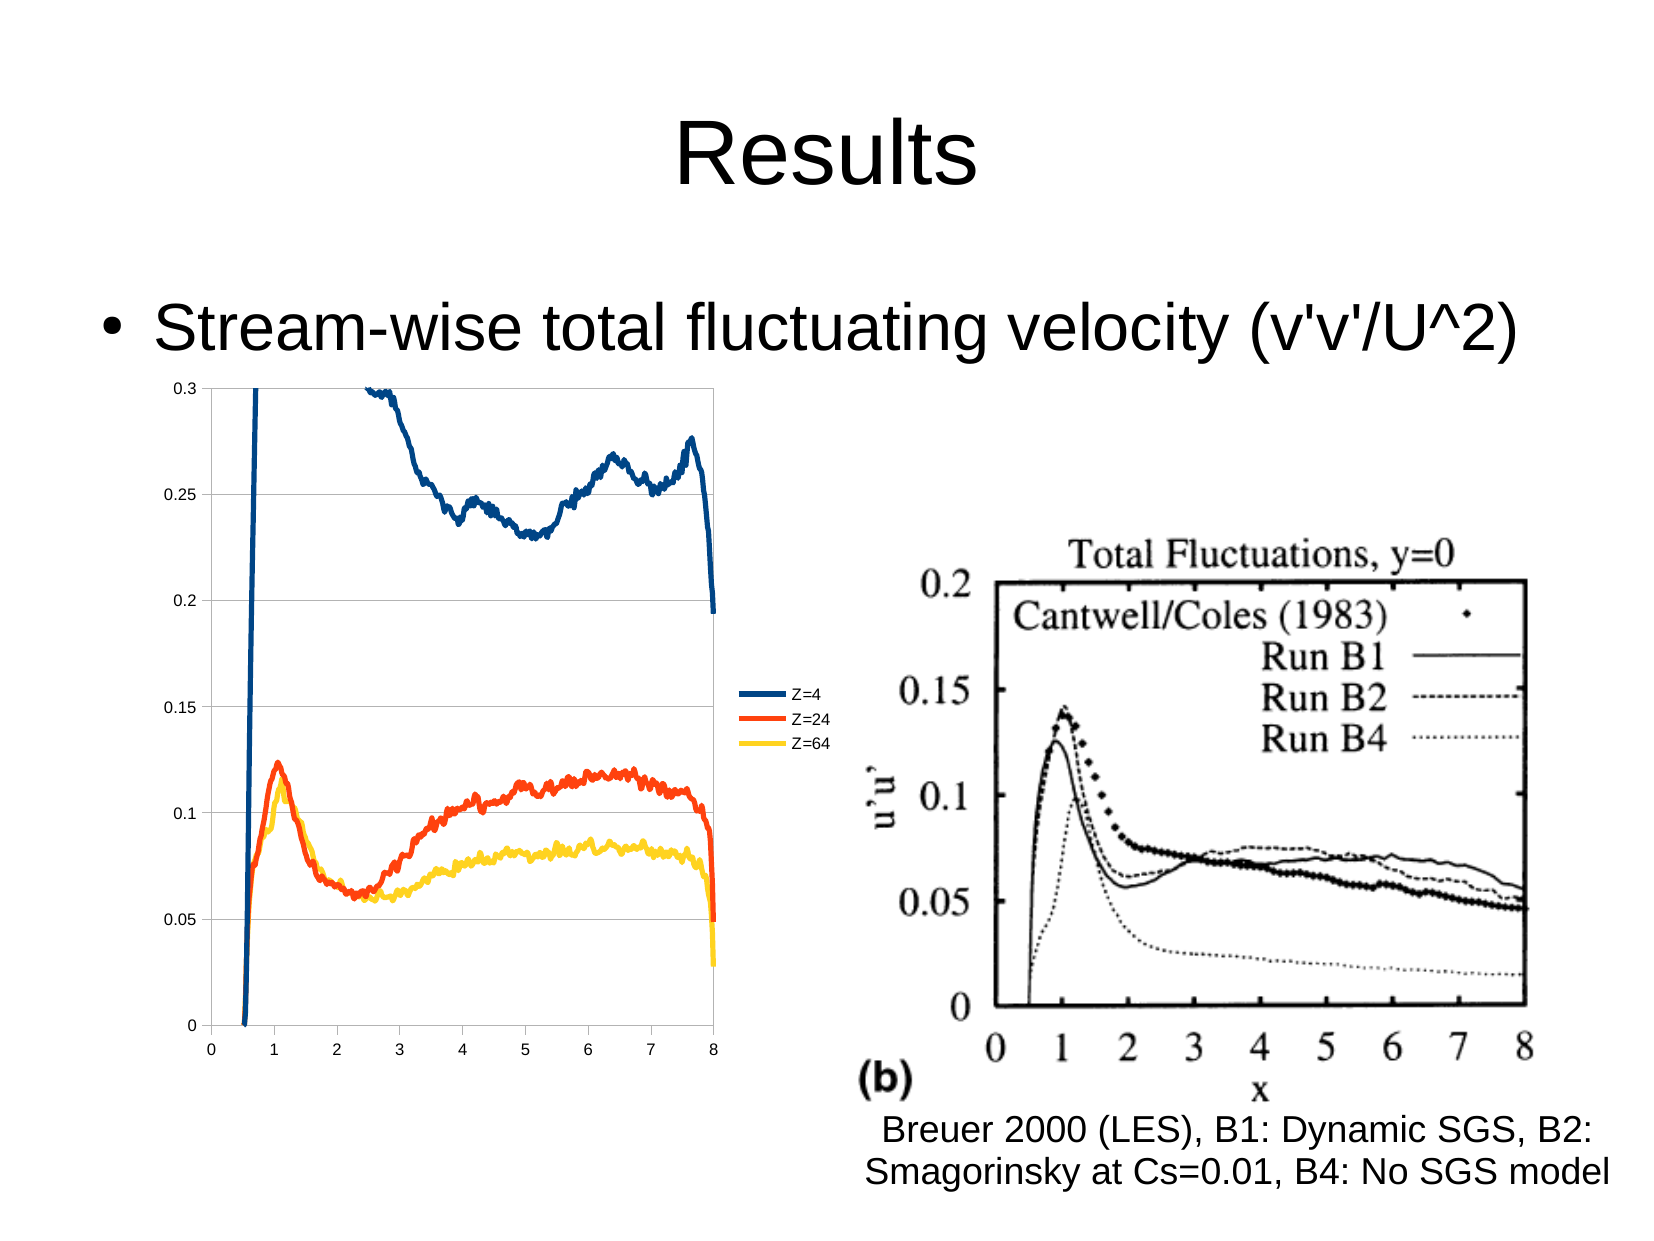

# Results
Stream-wise total fluctuating velocity (v'v'/U^2)
### Chart
| Category | Z=4 | Z=24 | Z=64 |
|---|---|---|---|
Breuer 2000 (LES), B1: Dynamic SGS, B2: Smagorinsky at Cs=0.01, B4: No SGS model